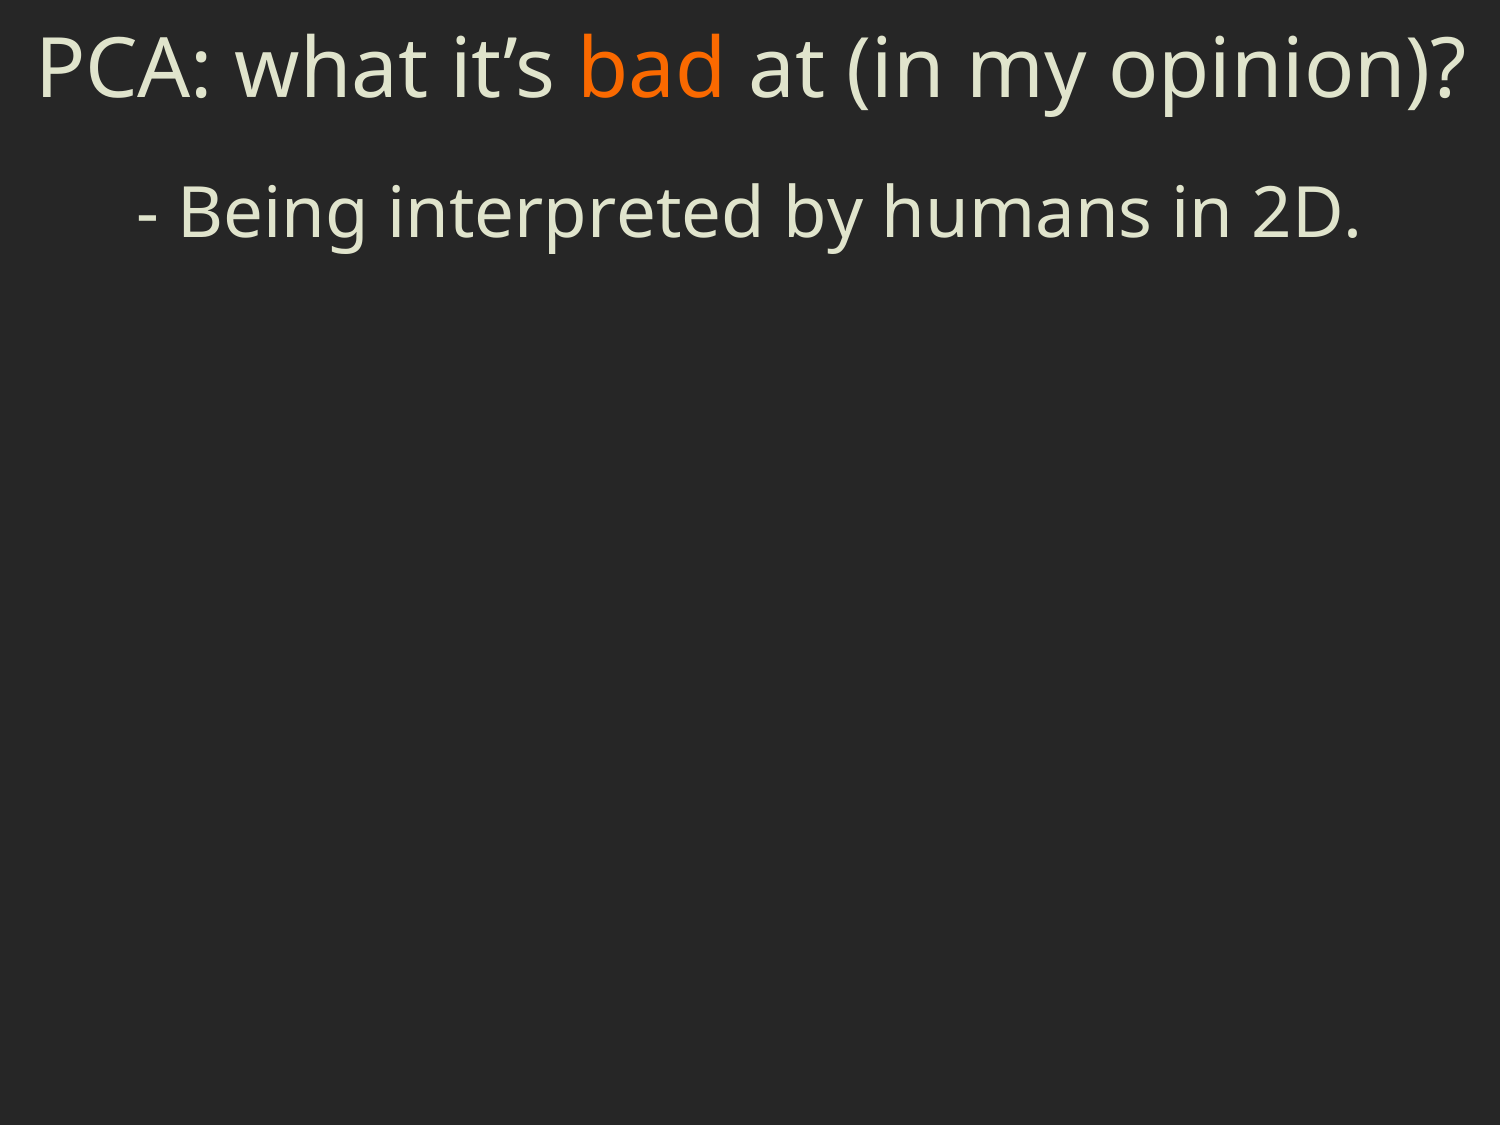

PCA: what it’s bad at (in my opinion)?
- Being interpreted by humans in 2D.